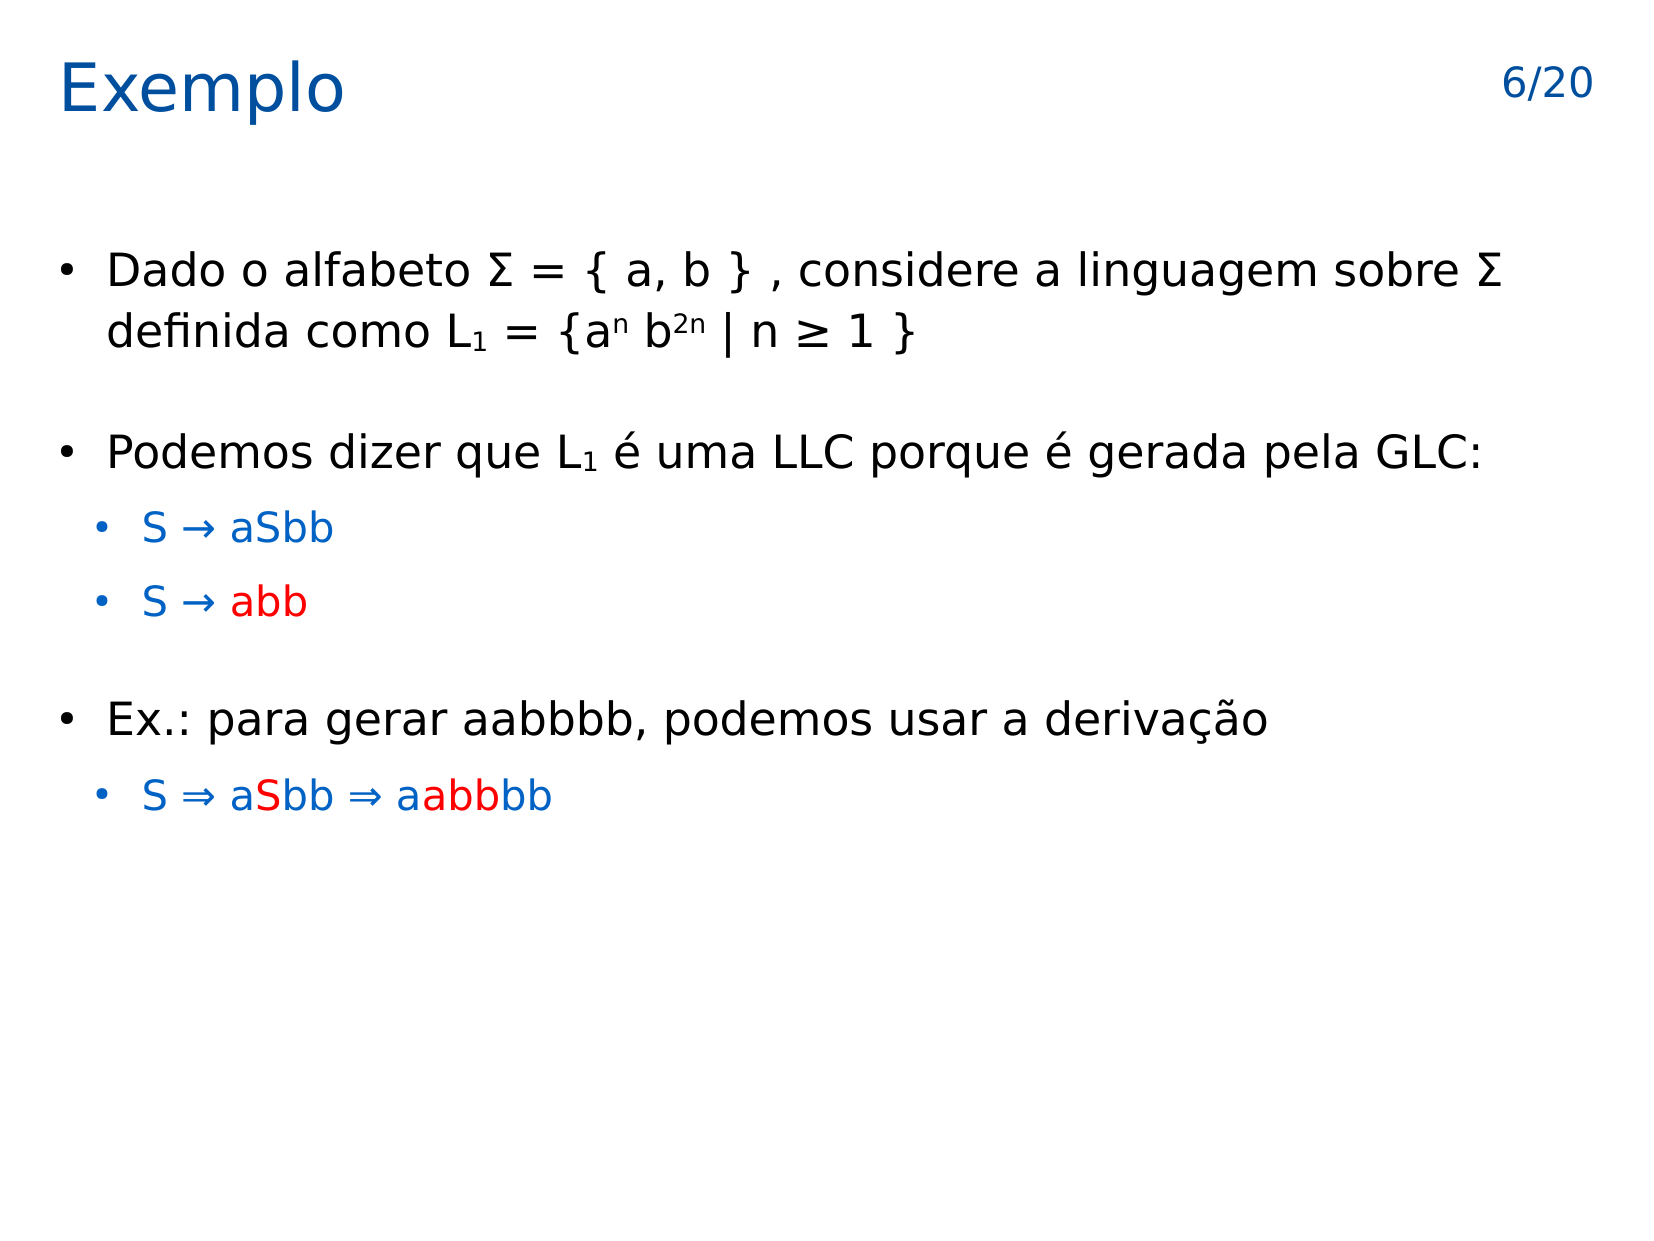

# Exemplo
6
Dado o alfabeto Σ = { a, b } , considere a linguagem sobre Σ definida como L1 = {an b2n | n ≥ 1 }
Podemos dizer que L1 é uma LLC porque é gerada pela GLC:
S → aSbb
S → abb
Ex.: para gerar aabbbb, podemos usar a derivação
S ⇒ aSbb ⇒ aabbbb